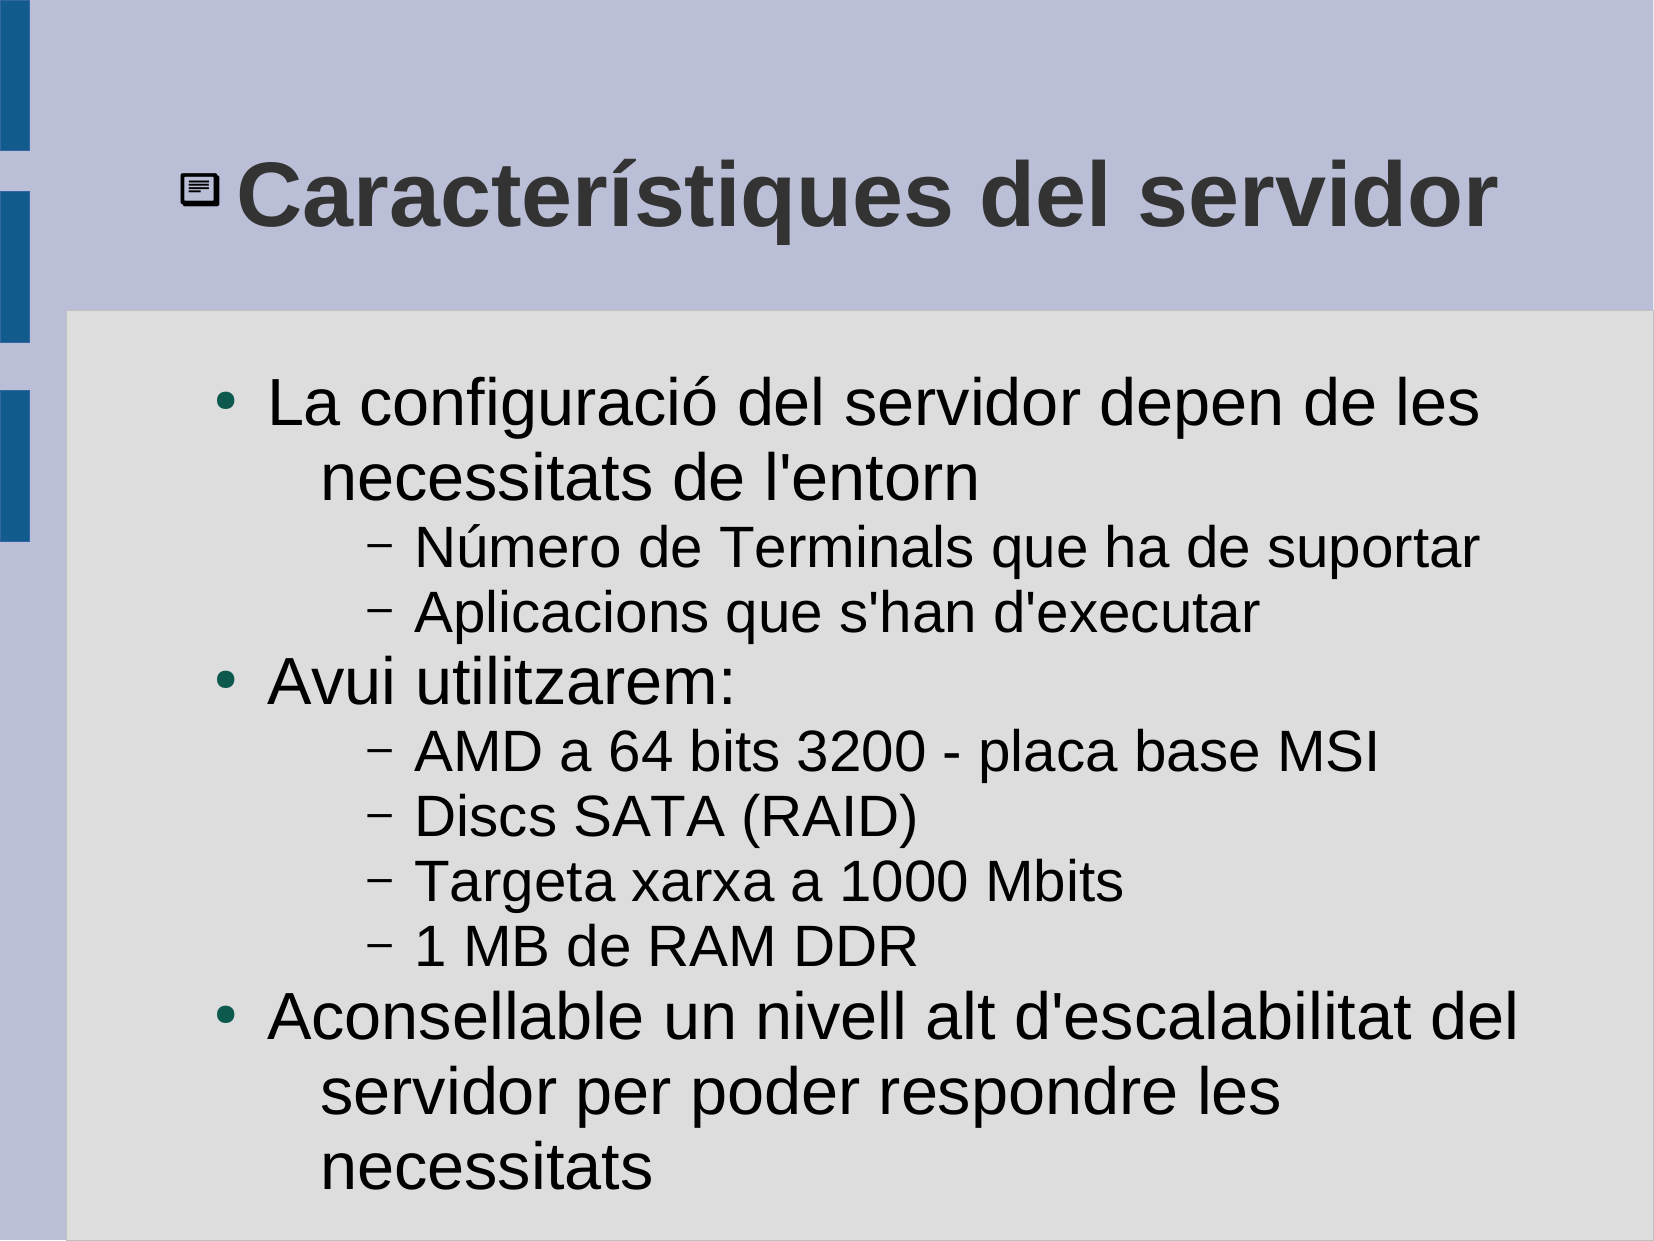

# Característiques del servidor
La configuració del servidor depen de les necessitats de l'entorn
Número de Terminals que ha de suportar
Aplicacions que s'han d'executar
Avui utilitzarem:
AMD a 64 bits 3200 - placa base MSI
Discs SATA (RAID)
Targeta xarxa a 1000 Mbits
1 MB de RAM DDR
Aconsellable un nivell alt d'escalabilitat del servidor per poder respondre les necessitats